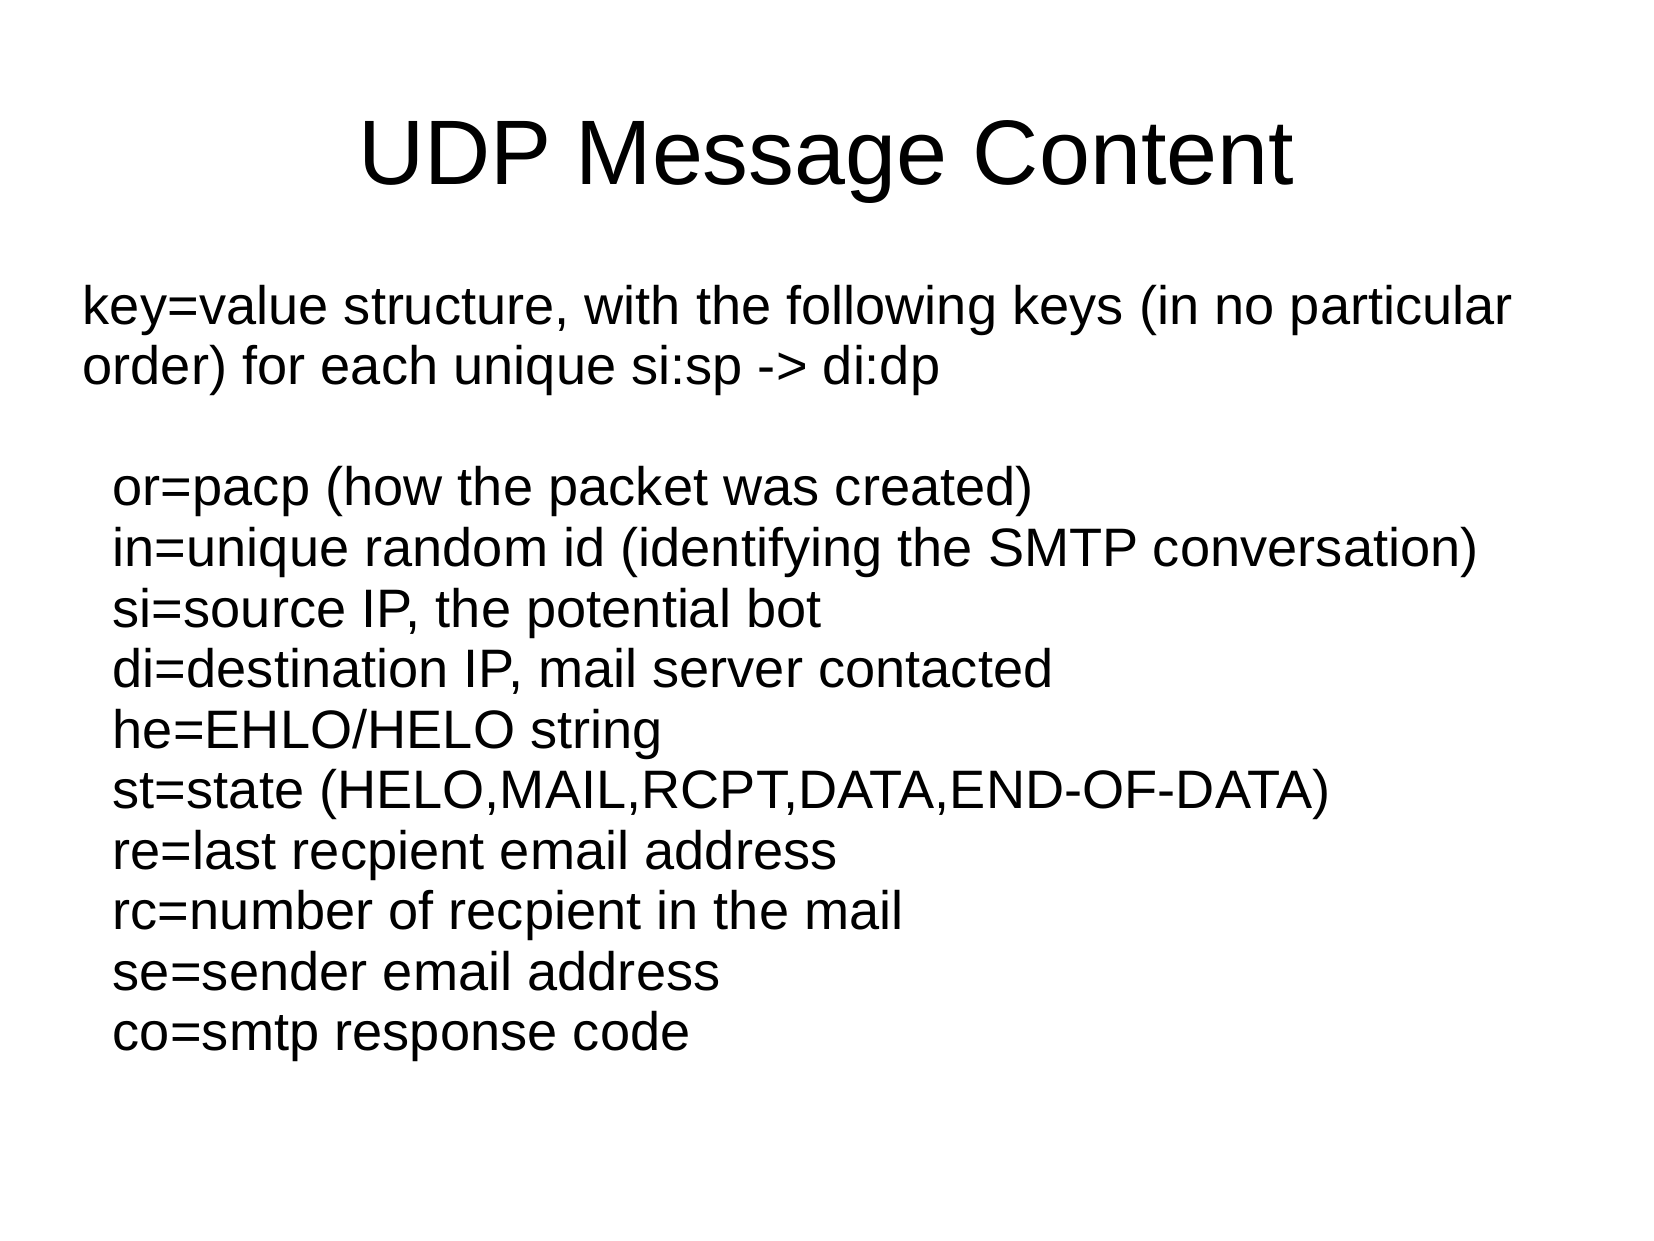

# UDP Message Content
key=value structure, with the following keys (in no particular order) for each unique si:sp -> di:dp
 or=pacp (how the packet was created)
 in=unique random id (identifying the SMTP conversation)
 si=source IP, the potential bot
 di=destination IP, mail server contacted
 he=EHLO/HELO string
 st=state (HELO,MAIL,RCPT,DATA,END-OF-DATA)
 re=last recpient email address
 rc=number of recpient in the mail
 se=sender email address
 co=smtp response code